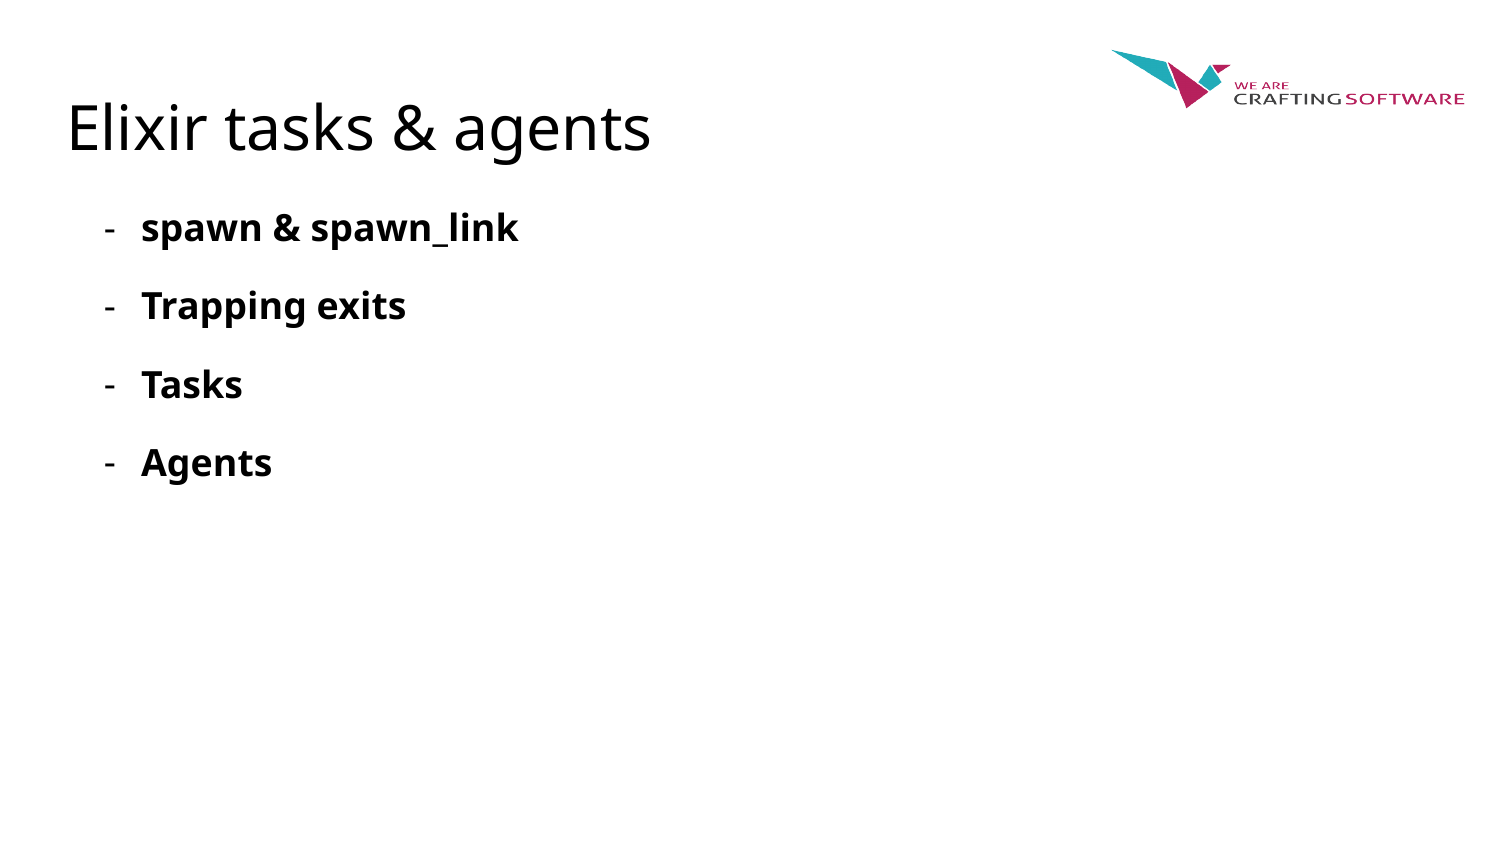

# Elixir tasks & agents
spawn & spawn_link
Trapping exits
Tasks
Agents